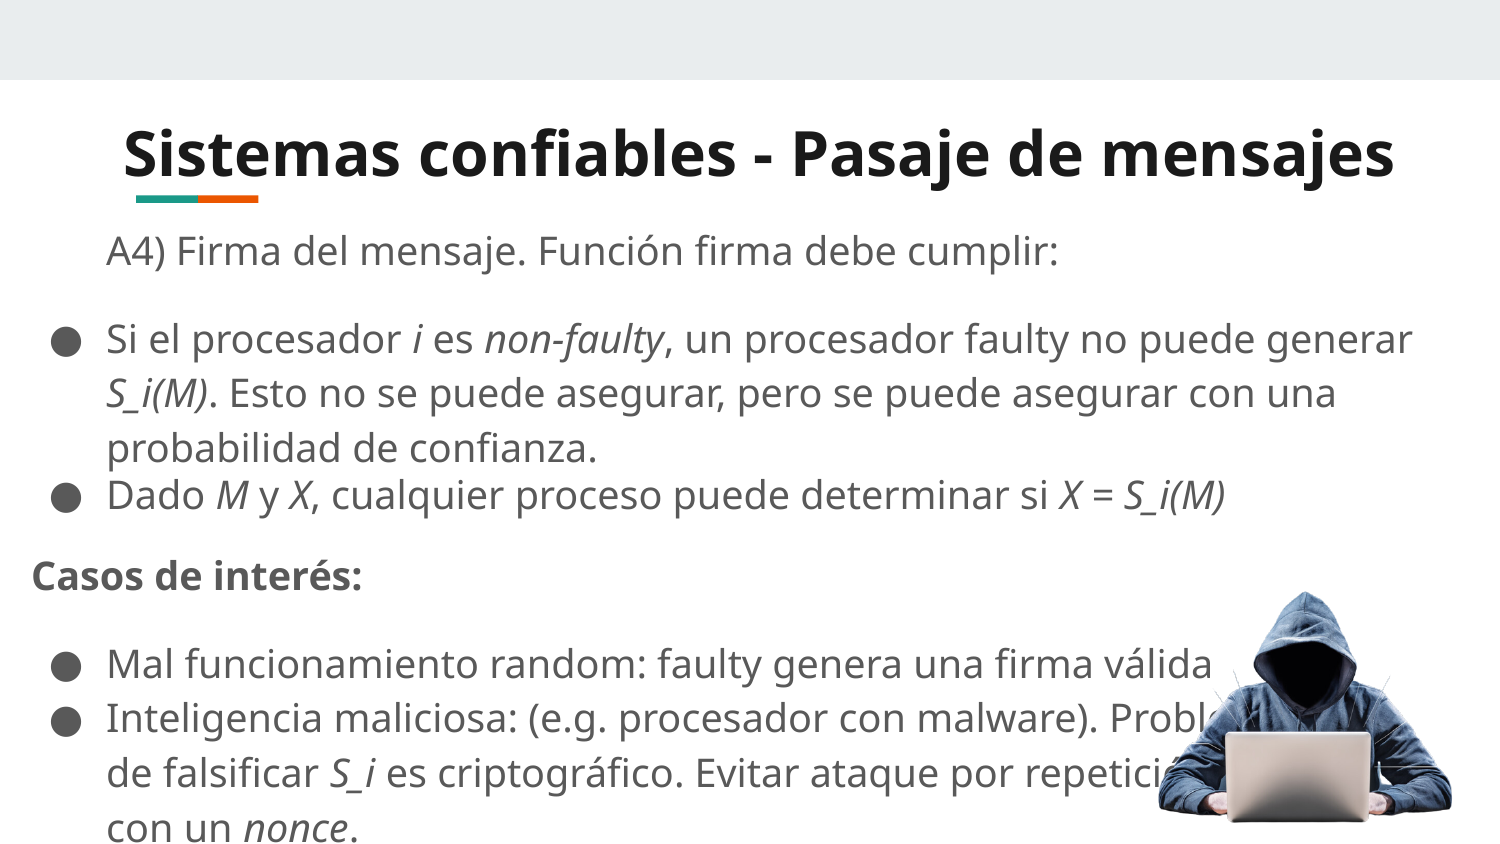

# Sistemas confiables - Pasaje de mensajes
A4) Firma del mensaje. Función firma debe cumplir:
Si el procesador i es non-faulty, un procesador faulty no puede generar S_i(M). Esto no se puede asegurar, pero se puede asegurar con una probabilidad de confianza.
Dado M y X, cualquier proceso puede determinar si X = S_i(M)
Casos de interés:
Mal funcionamiento random: faulty genera una firma válida
Inteligencia maliciosa: (e.g. procesador con malware). Problema
de falsificar S_i es criptográfico. Evitar ataque por repetición
con un nonce.